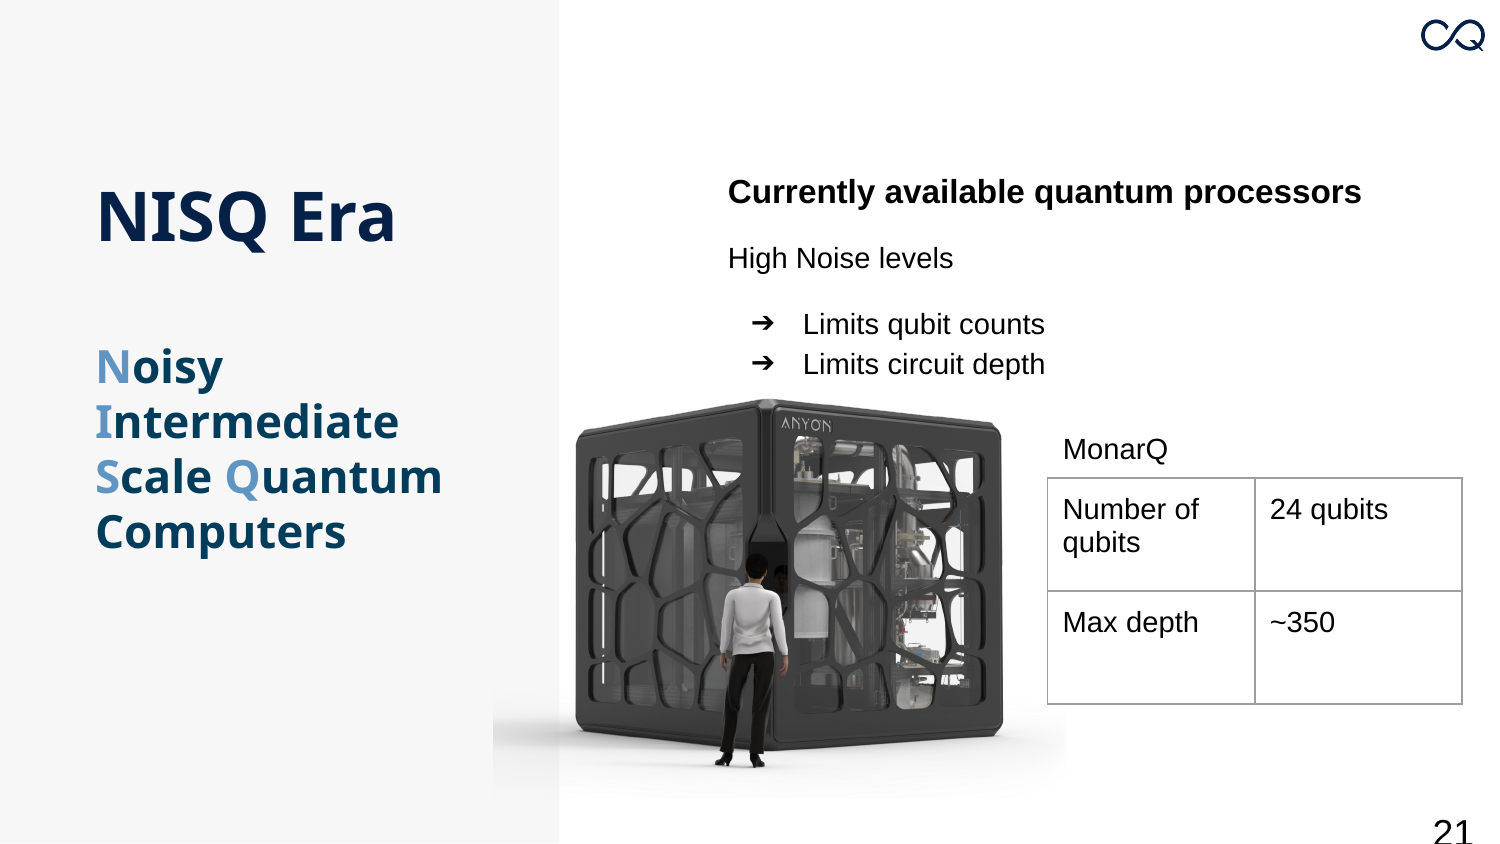

Currently available quantum processors
High Noise levels
Limits qubit counts
Limits circuit depth
# NISQ Era Noisy Intermediate Scale Quantum Computers
MonarQ
| Number of qubits | 24 qubits |
| --- | --- |
| Max depth | ~350 |